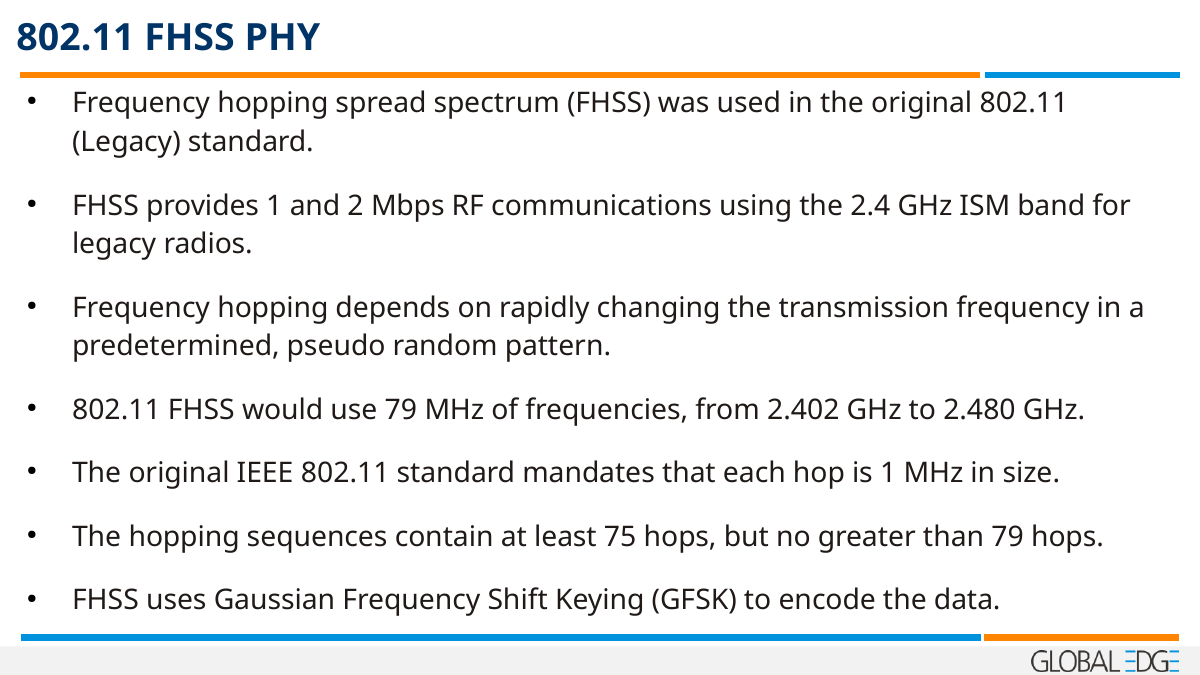

# 802.11 FHSS PHY
Frequency hopping spread spectrum (FHSS) was used in the original 802.11 (Legacy) standard.
FHSS provides 1 and 2 Mbps RF communications using the 2.4 GHz ISM band for legacy radios.
Frequency hopping depends on rapidly changing the transmission frequency in a predetermined, pseudo random pattern.
802.11 FHSS would use 79 MHz of frequencies, from 2.402 GHz to 2.480 GHz.
The original IEEE 802.11 standard mandates that each hop is 1 MHz in size.
The hopping sequences contain at least 75 hops, but no greater than 79 hops.
FHSS uses Gaussian Frequency Shift Keying (GFSK) to encode the data.